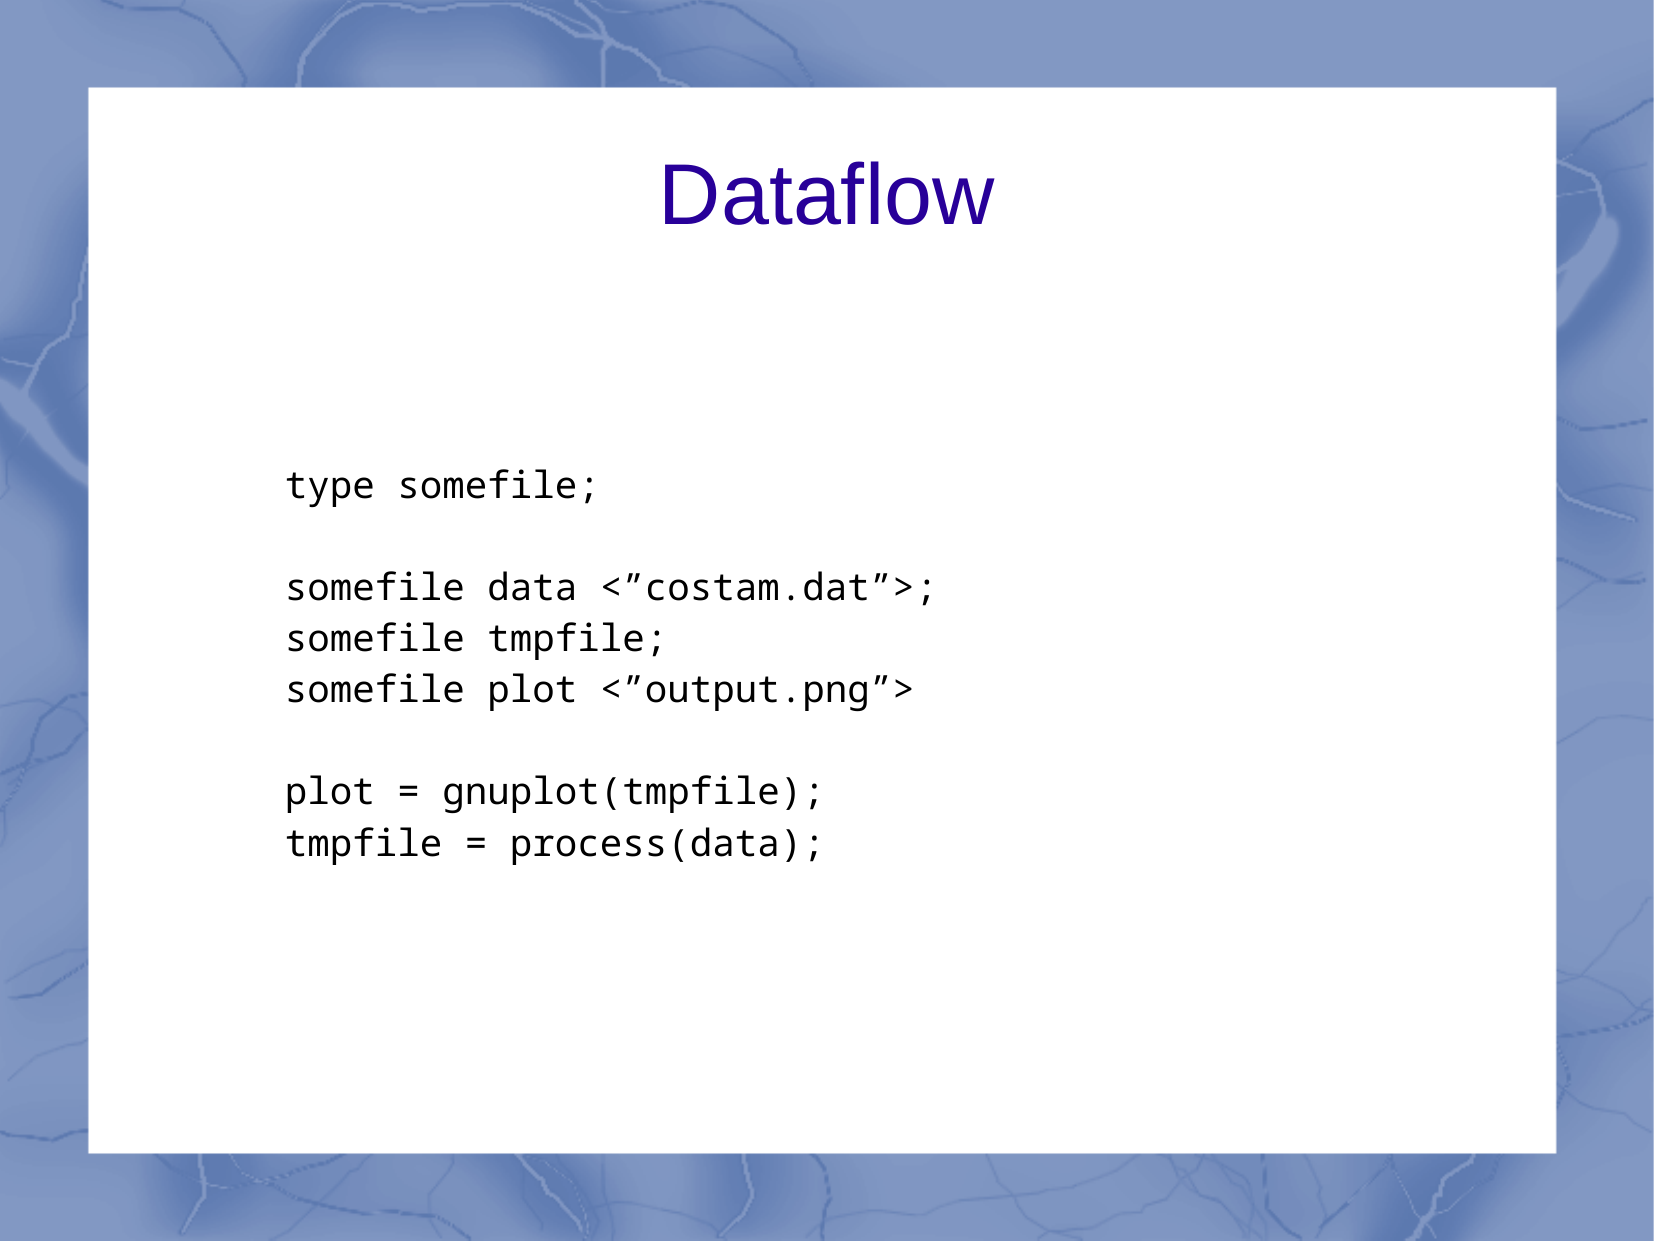

# Dataflow
type somefile;
somefile data <”costam.dat”>;
somefile tmpfile;
somefile plot <”output.png”>
plot = gnuplot(tmpfile);
tmpfile = process(data);